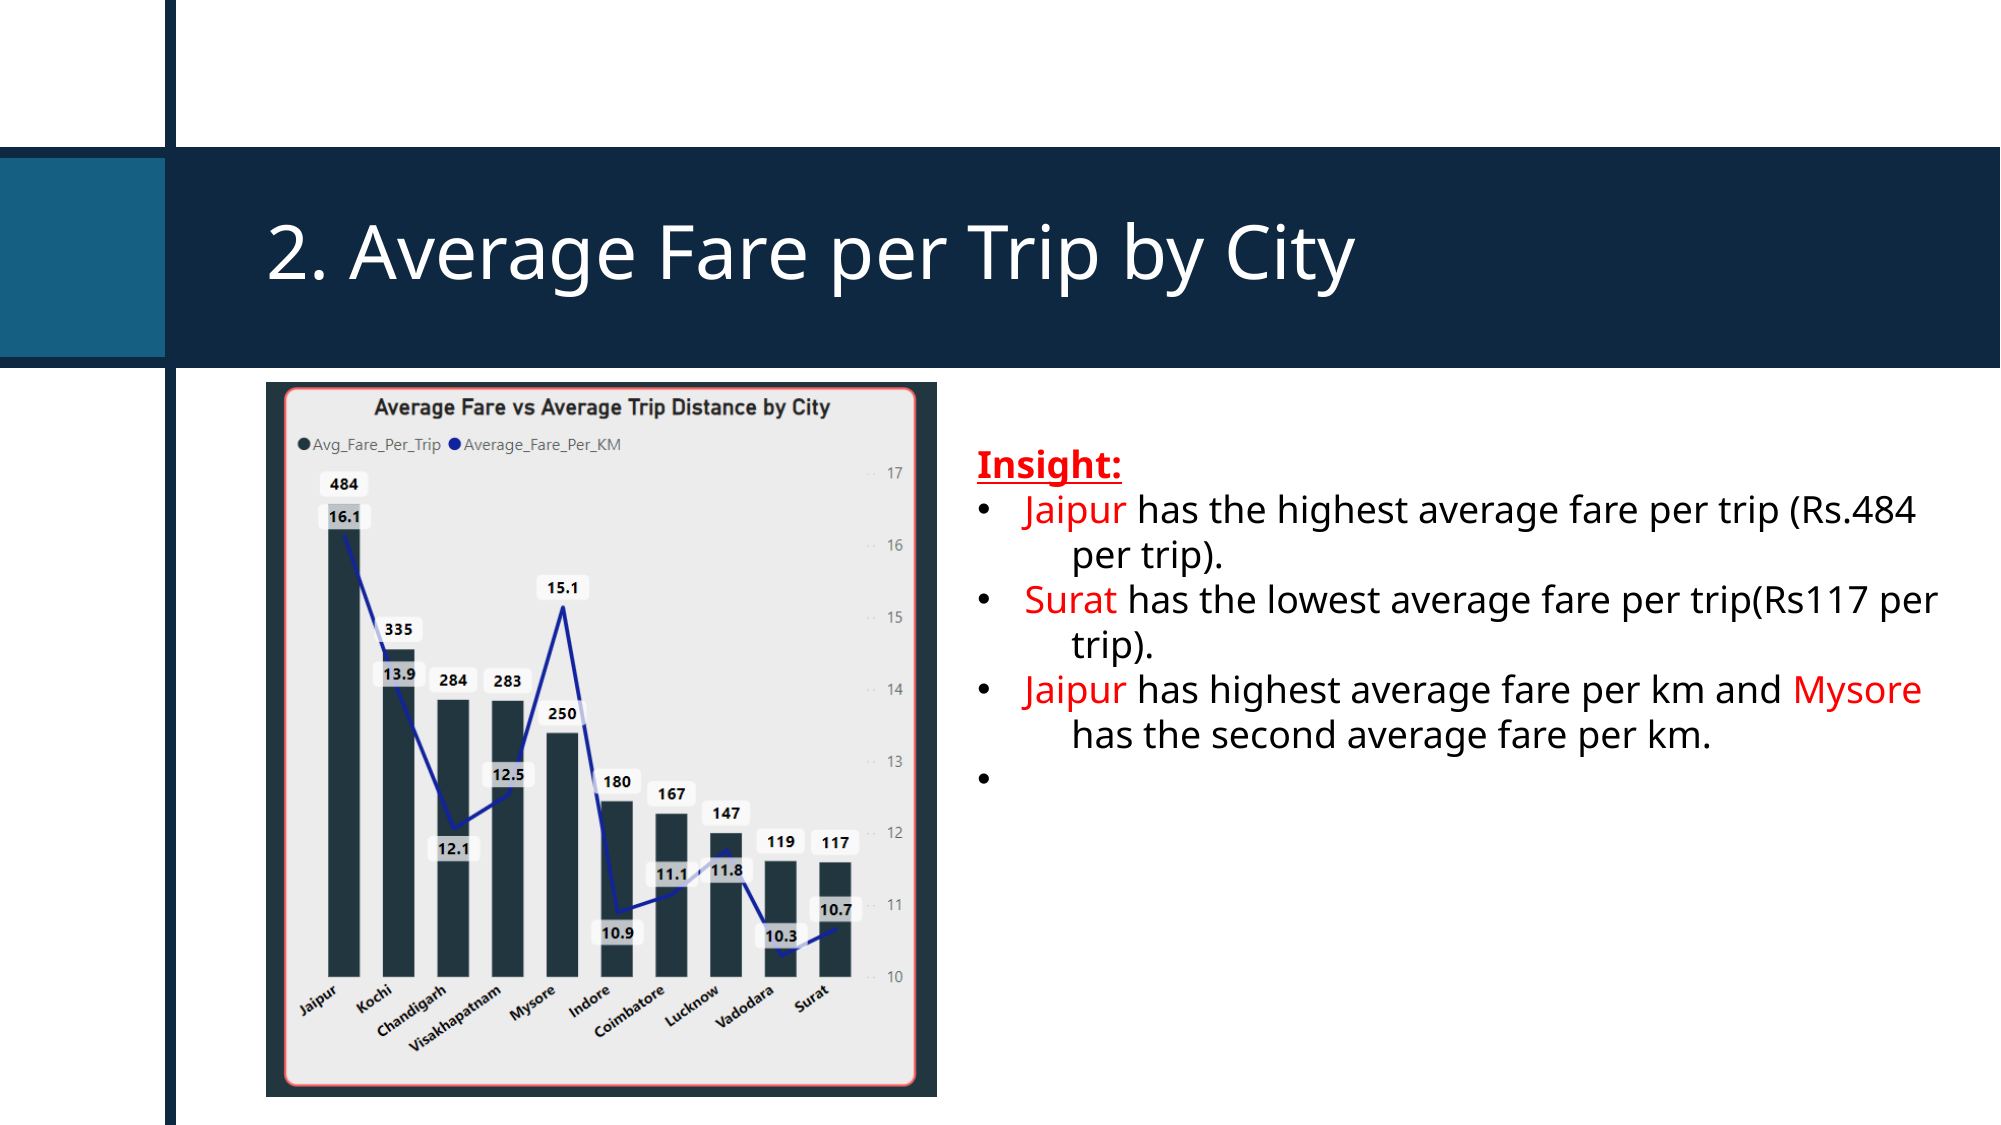

# 2. Average Fare per Trip by City
Insight:
Jaipur has the highest average fare per trip (Rs.484 per trip).
Surat has the lowest average fare per trip(Rs117 per trip).
Jaipur has highest average fare per km and Mysore has the second average fare per km.